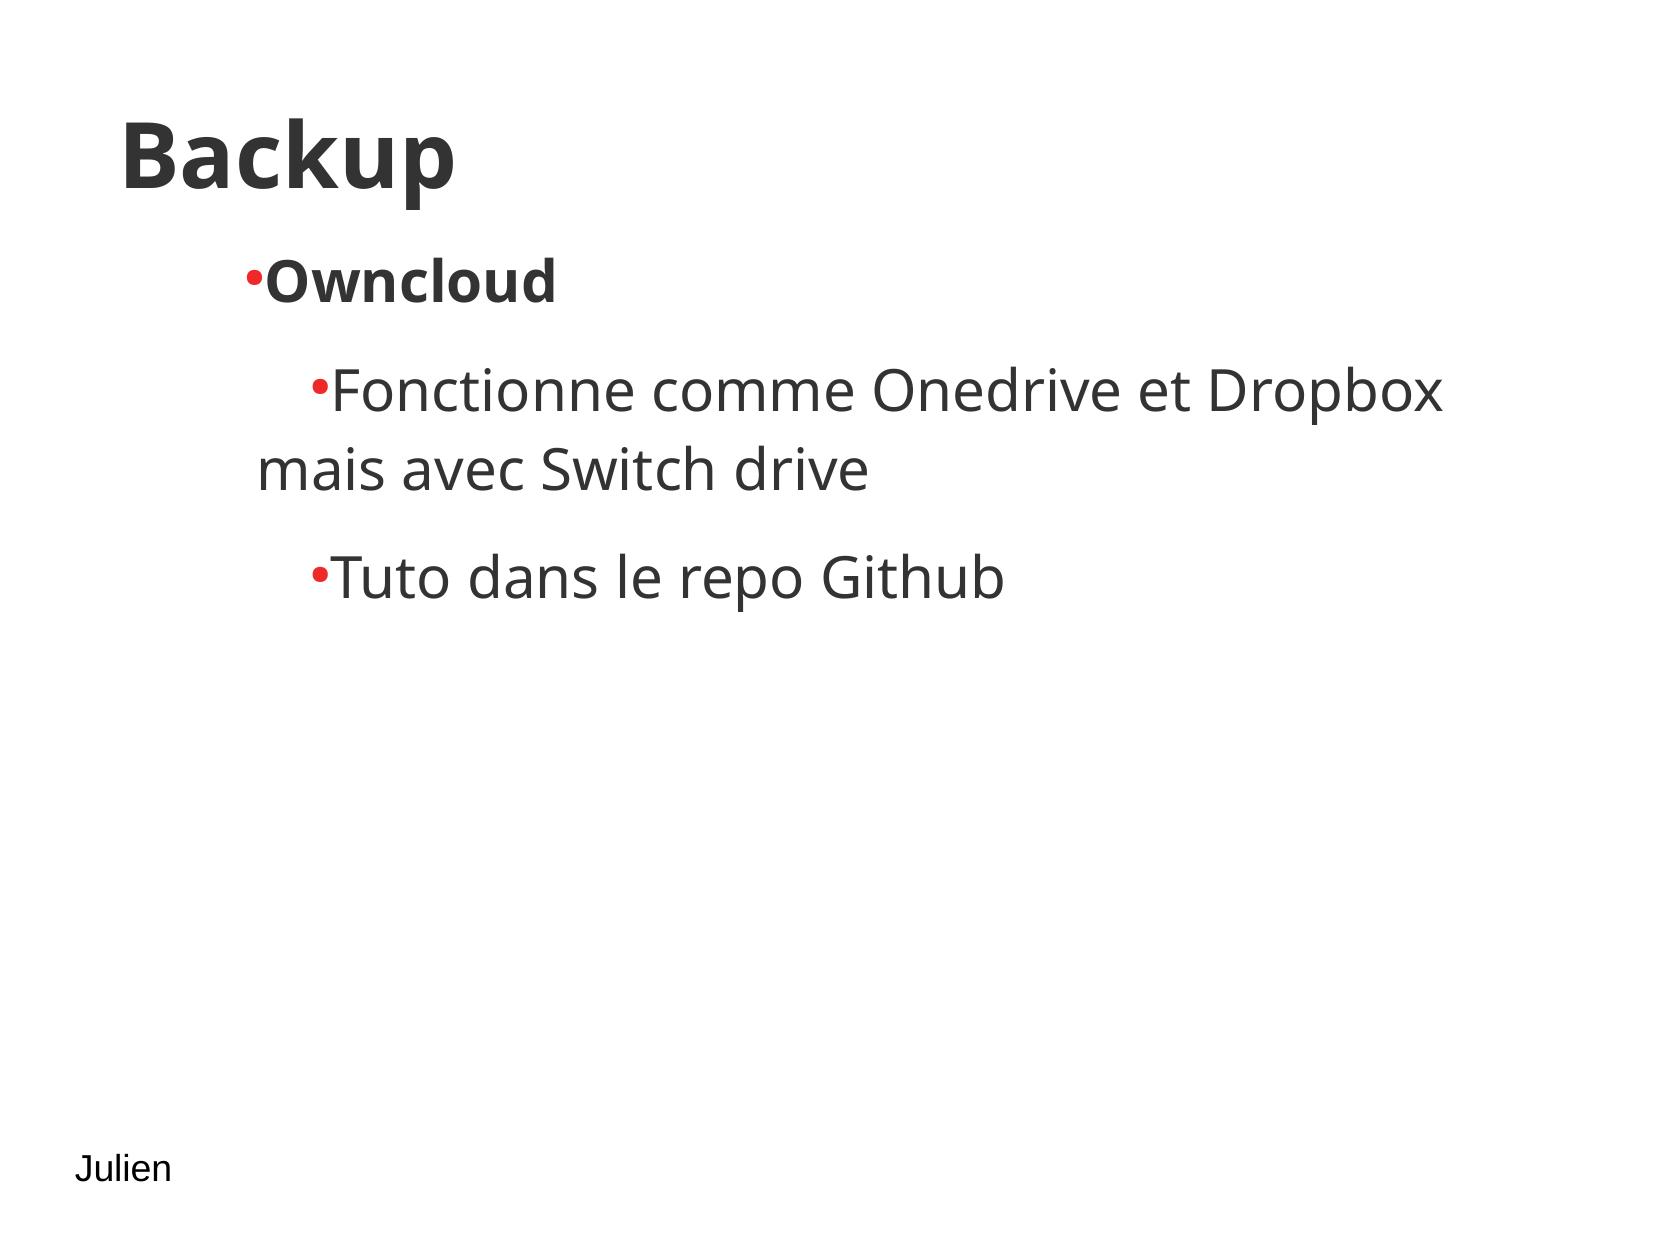

# Backup
Owncloud
Fonctionne comme Onedrive et Dropbox mais avec Switch drive
Tuto dans le repo Github
Julien